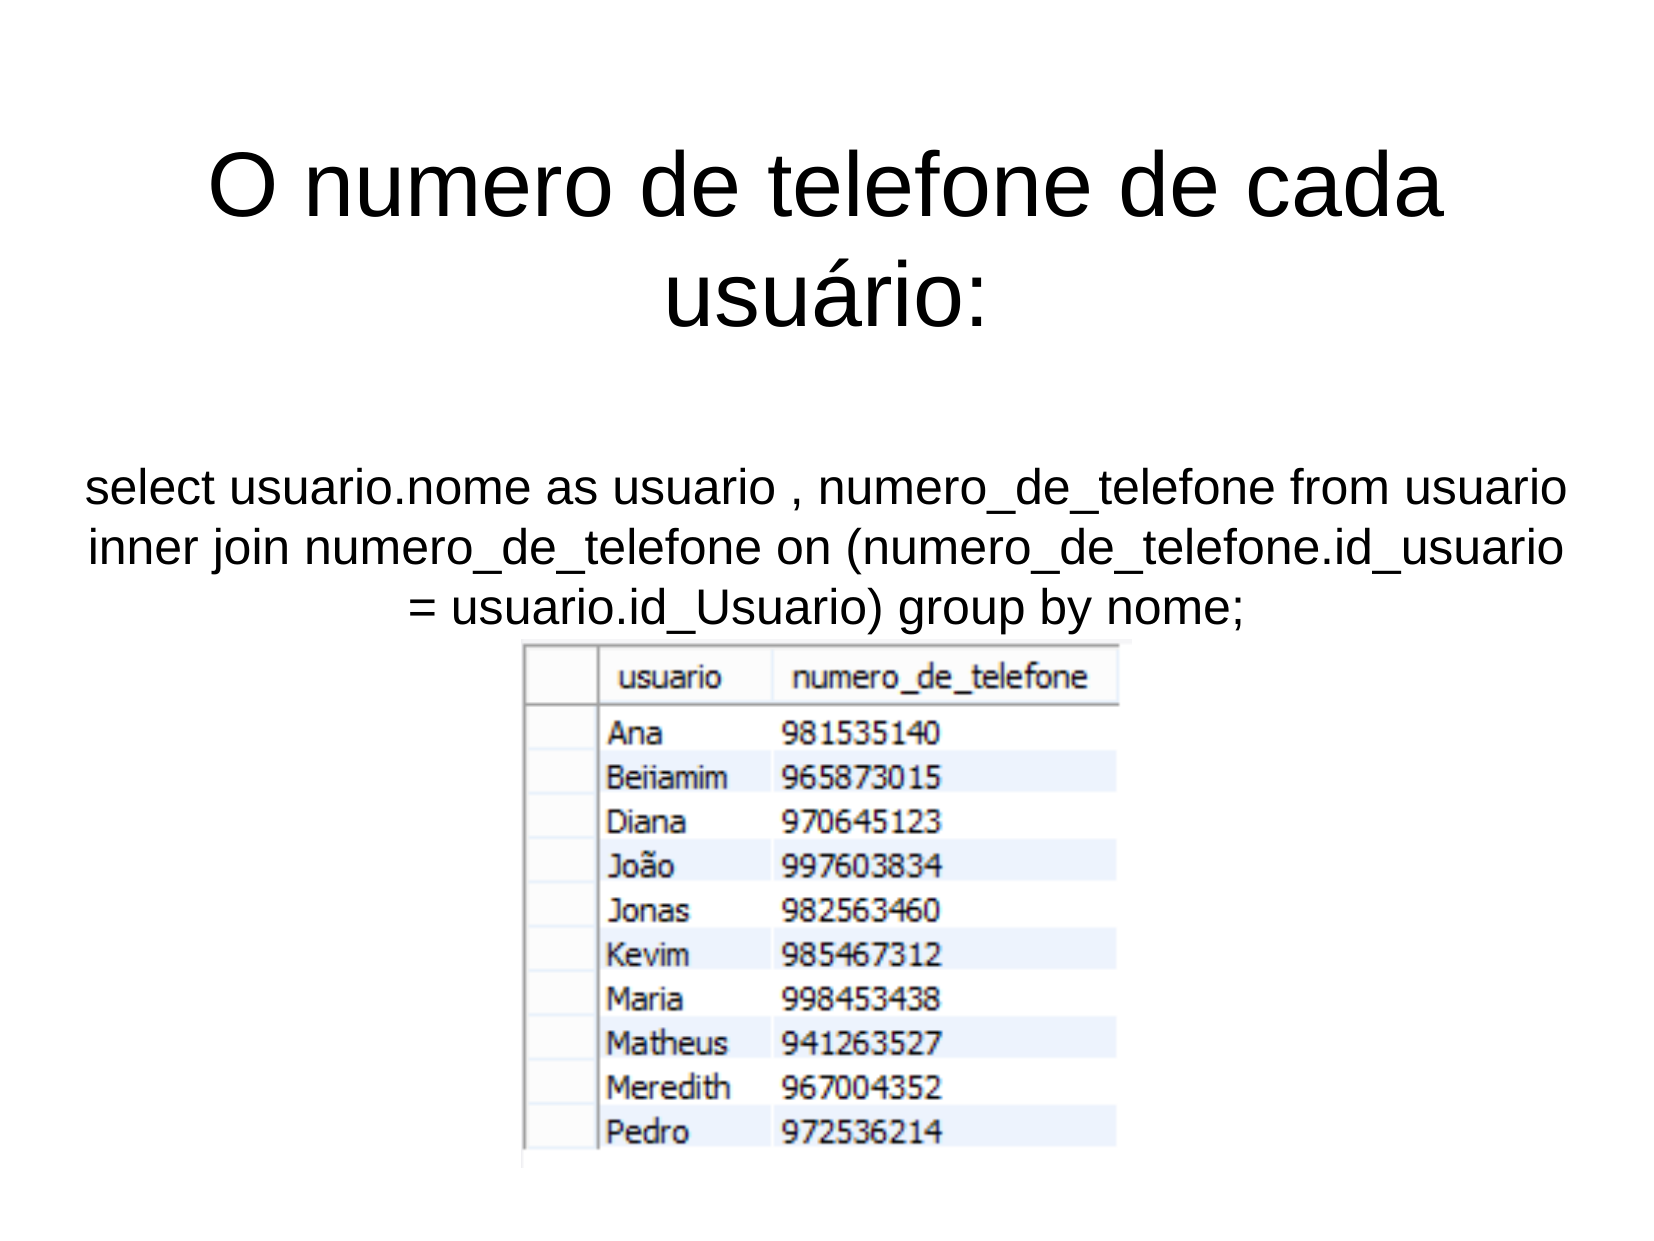

# O numero de telefone de cada usuário: select usuario.nome as usuario , numero_de_telefone from usuario inner join numero_de_telefone on (numero_de_telefone.id_usuario = usuario.id_Usuario) group by nome;